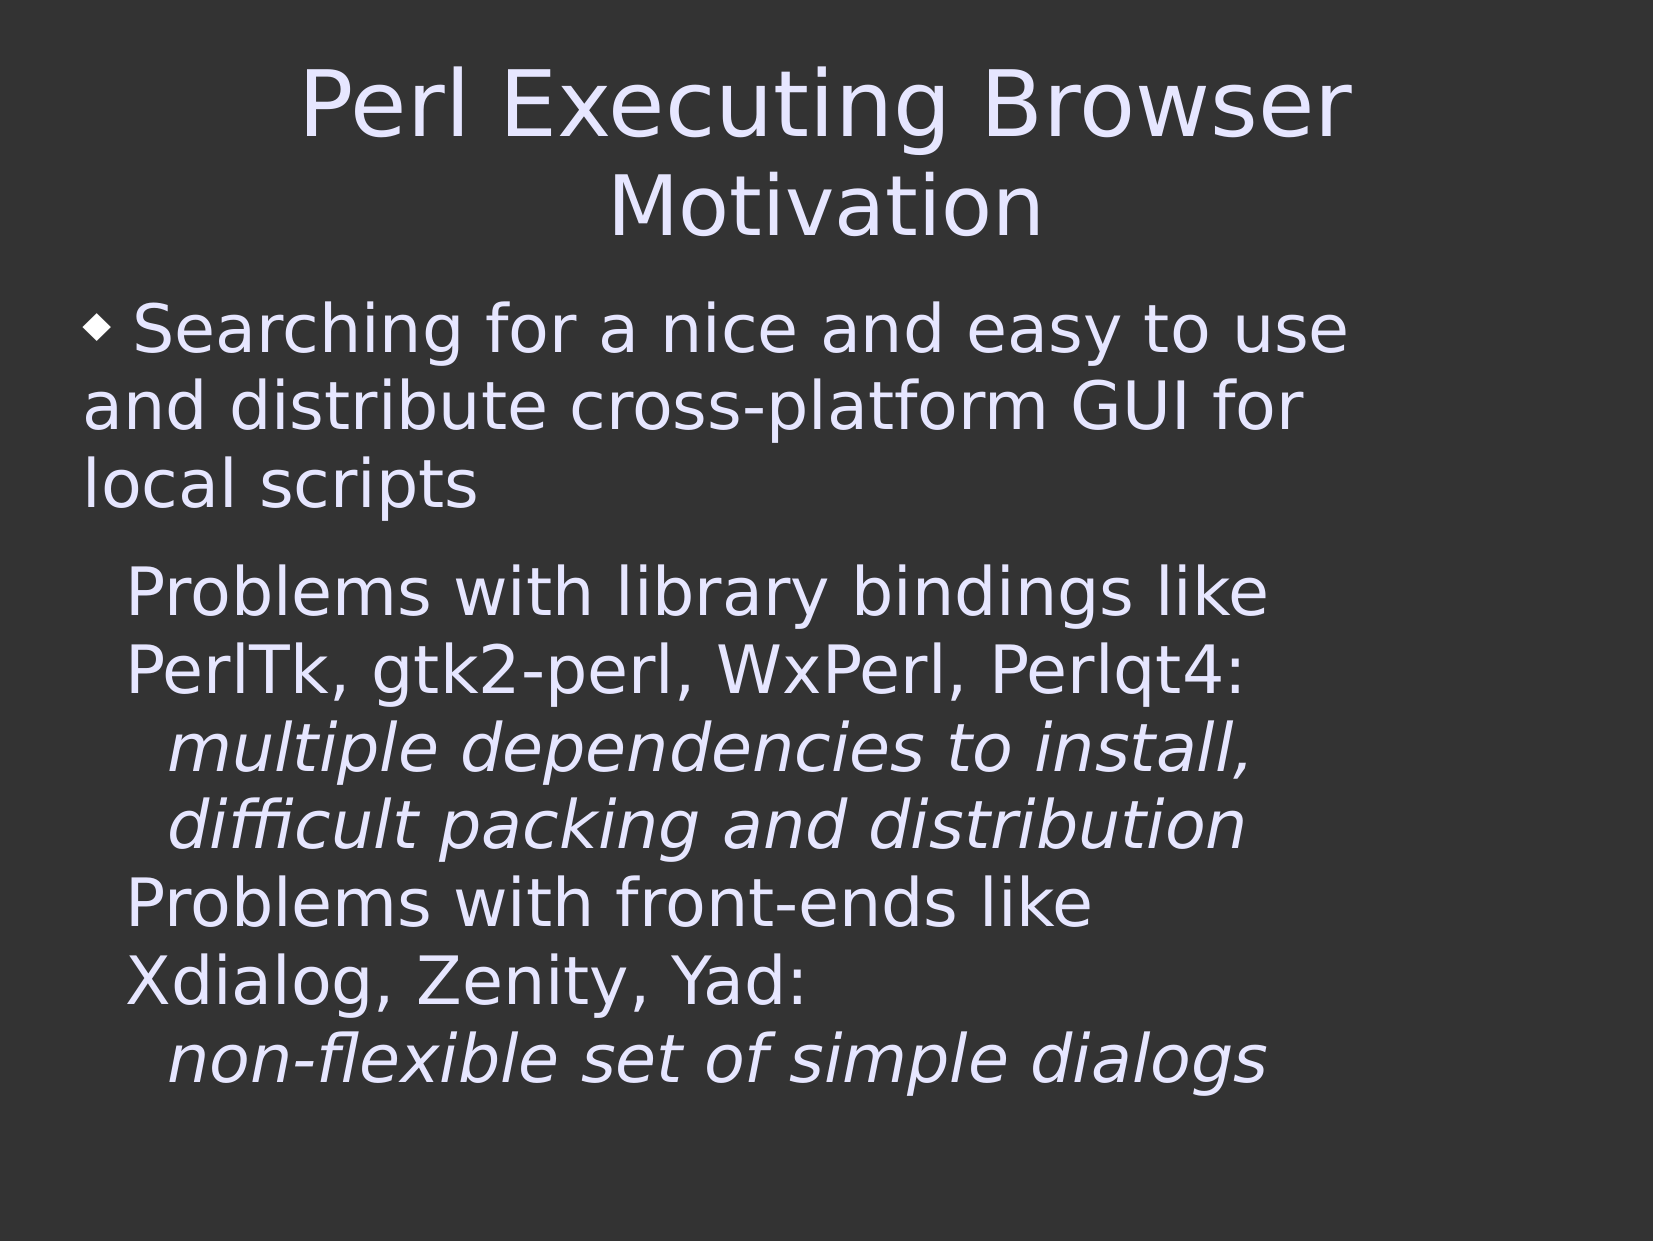

# Perl Executing Browser Motivation
 Searching for a nice and easy to use
and distribute cross-platform GUI for
local scripts
 Problems with library bindings like
 PerlTk, gtk2-perl, WxPerl, Perlqt4:
 multiple dependencies to install,
 difficult packing and distribution
 Problems with front-ends like
 Xdialog, Zenity, Yad:
 non-flexible set of simple dialogs